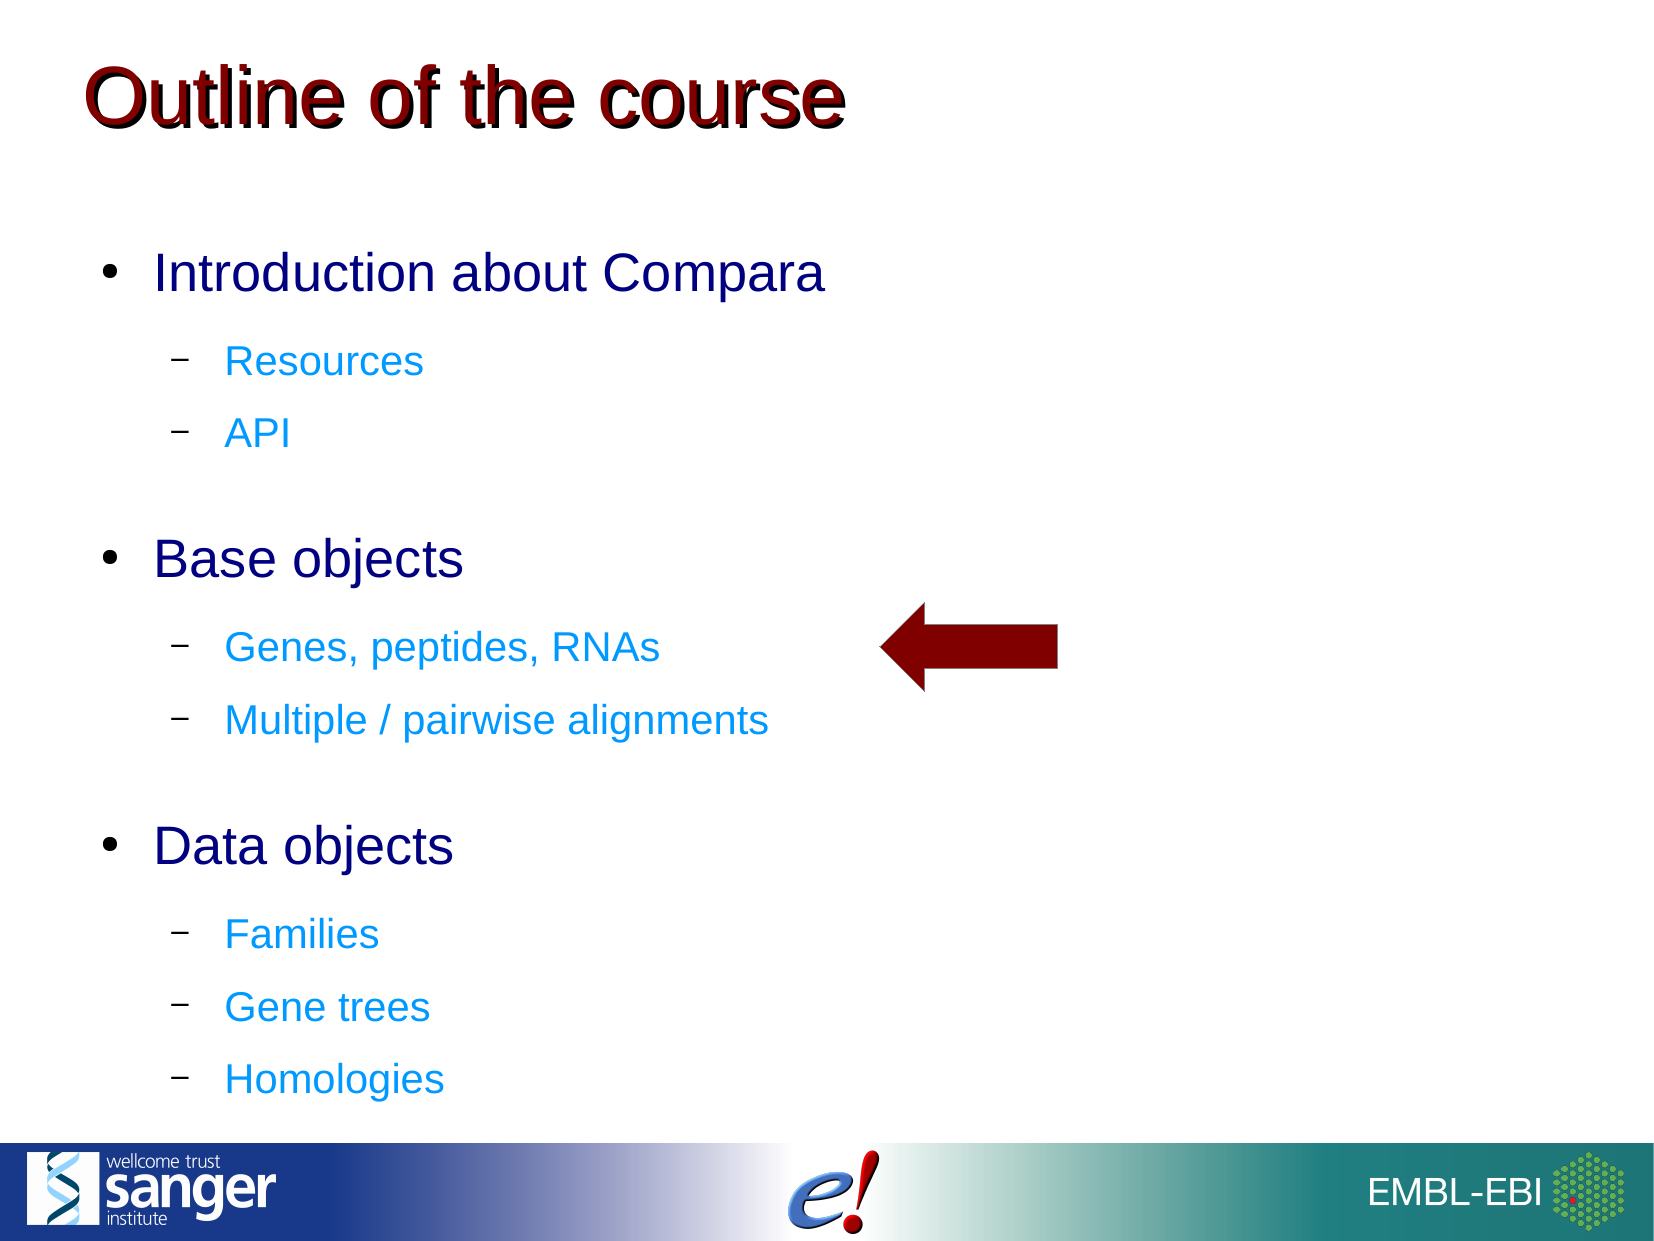

# Outline of the course
Introduction about Compara
Resources
API
Base objects
Genes, peptides, RNAs
Multiple / pairwise alignments
Data objects
Families
Gene trees
Homologies